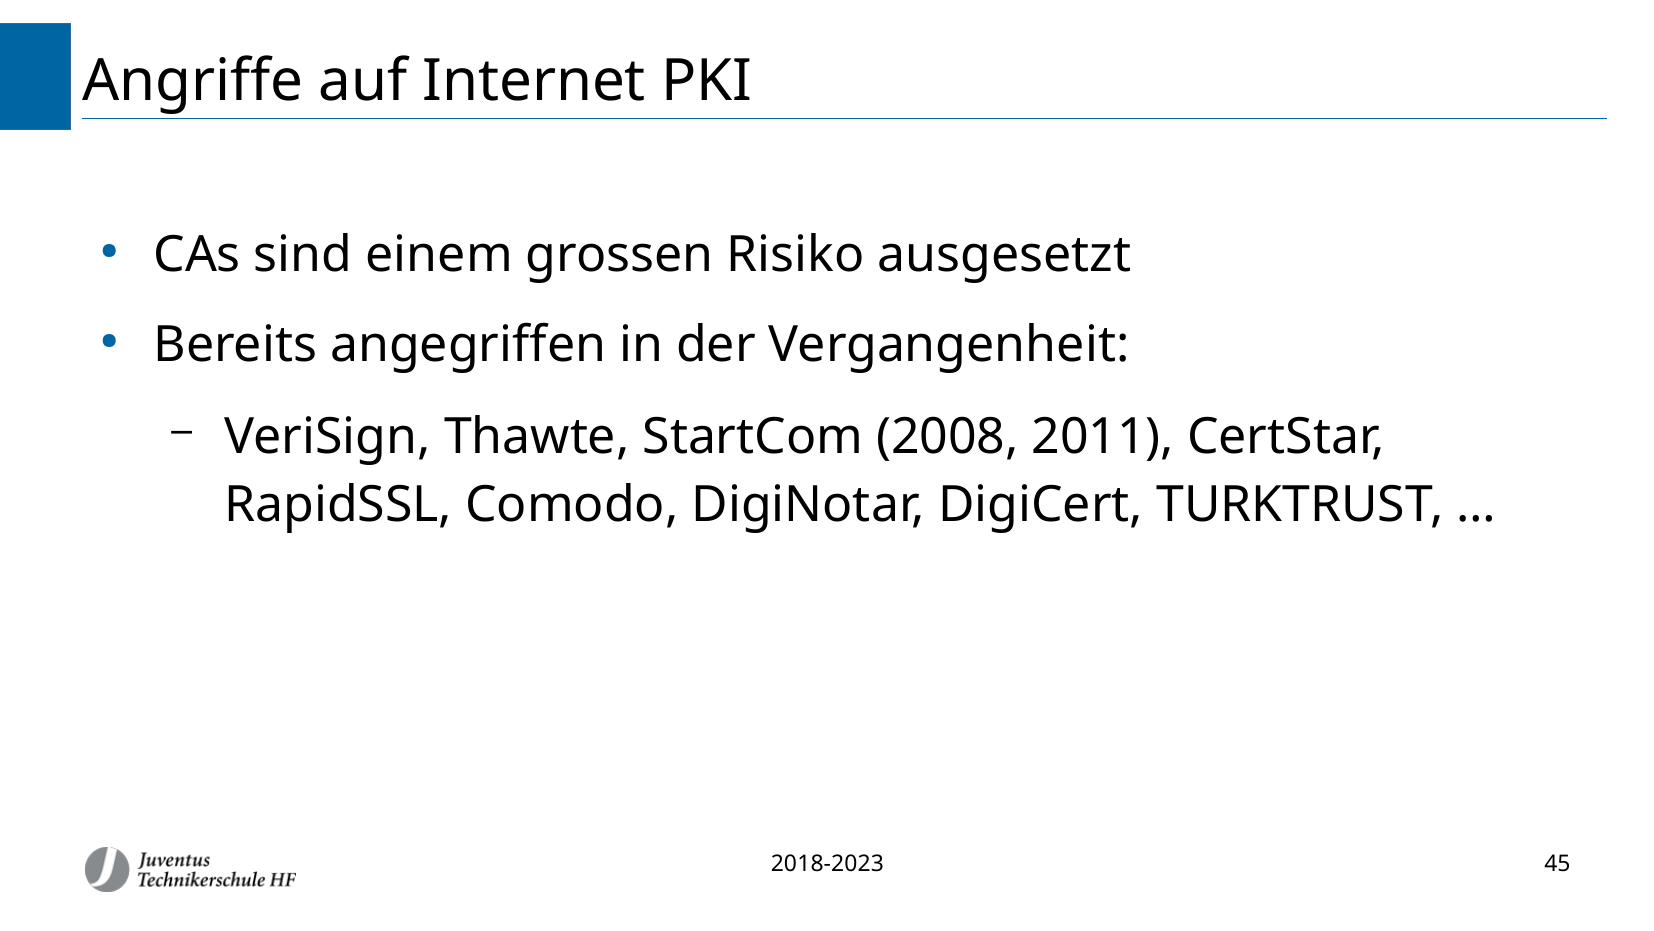

# Angriffe auf Internet PKI
CAs sind einem grossen Risiko ausgesetzt
Bereits angegriffen in der Vergangenheit:
VeriSign, Thawte, StartCom (2008, 2011), CertStar, RapidSSL, Comodo, DigiNotar, DigiCert, TURKTRUST, …
2018-2023
45